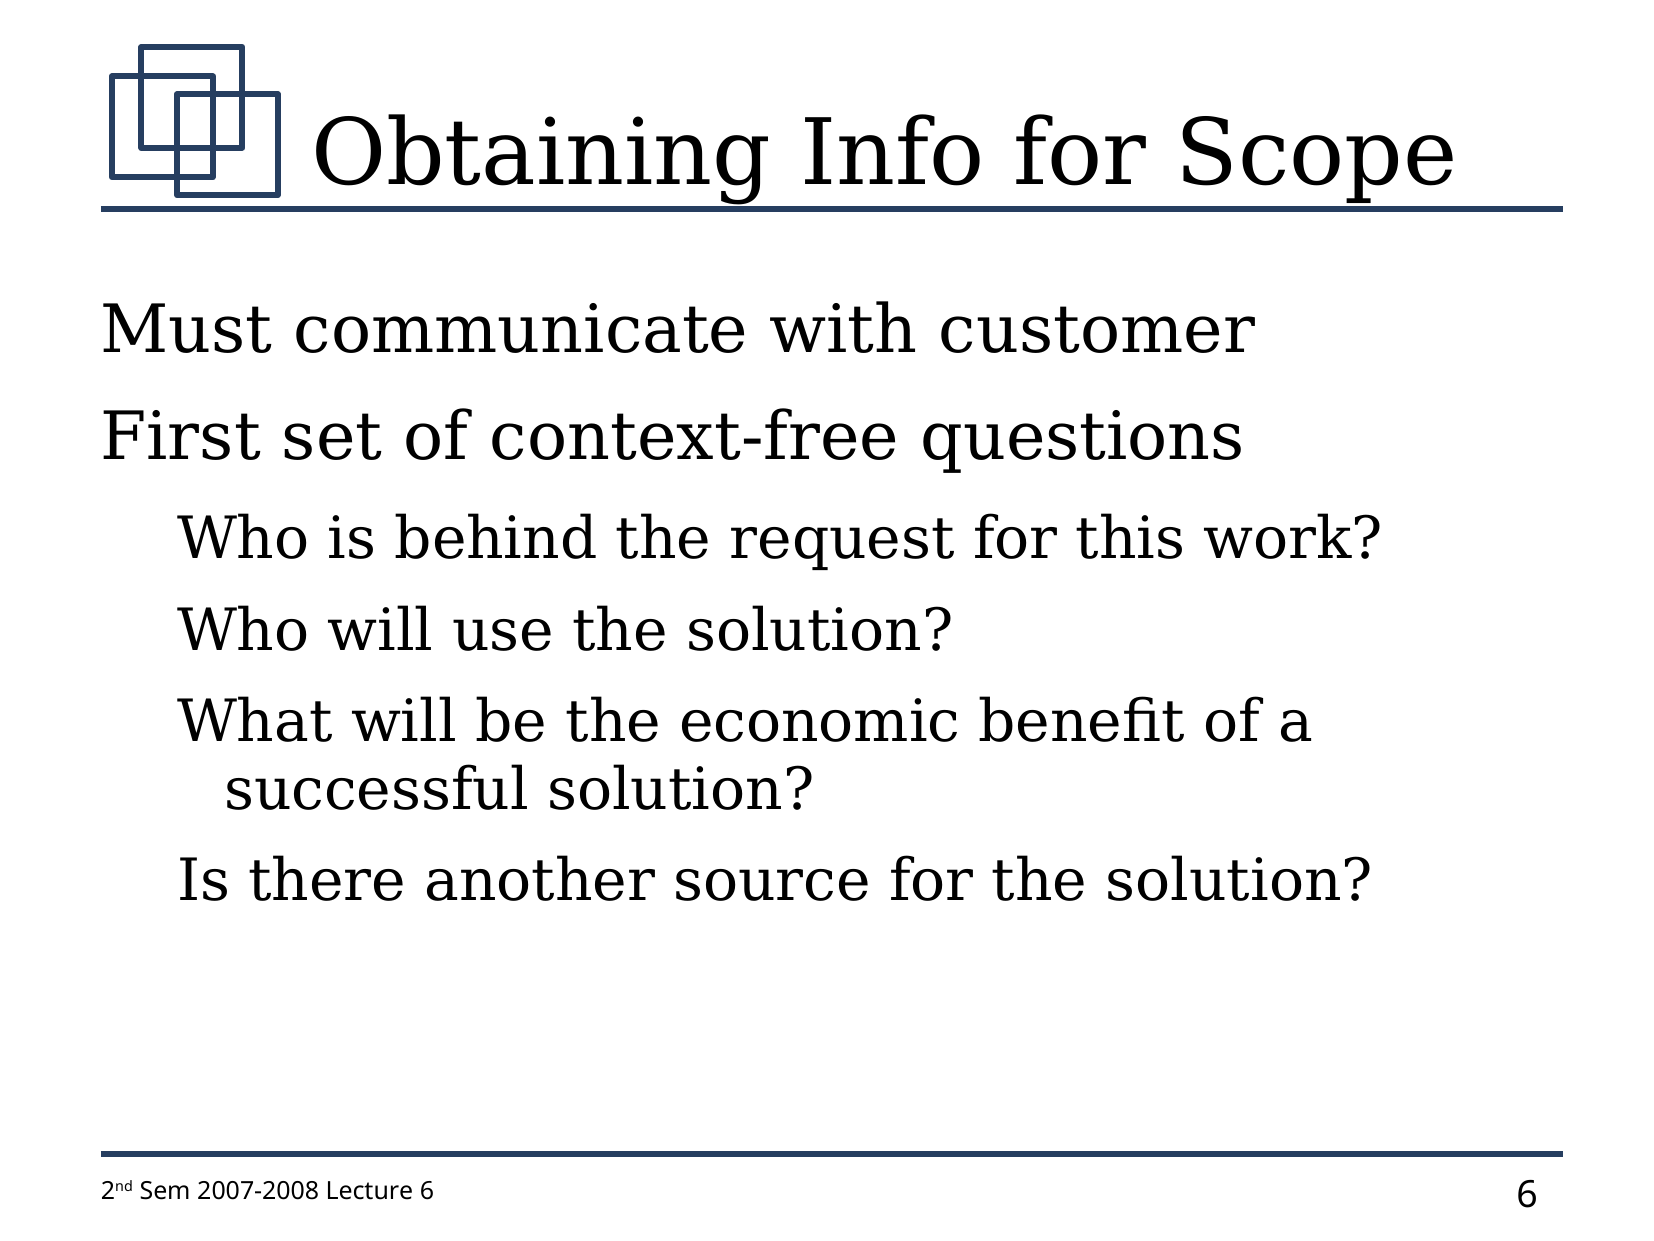

# Obtaining Info for Scope
Must communicate with customer
First set of context-free questions
Who is behind the request for this work?
Who will use the solution?
What will be the economic benefit of a successful solution?
Is there another source for the solution?